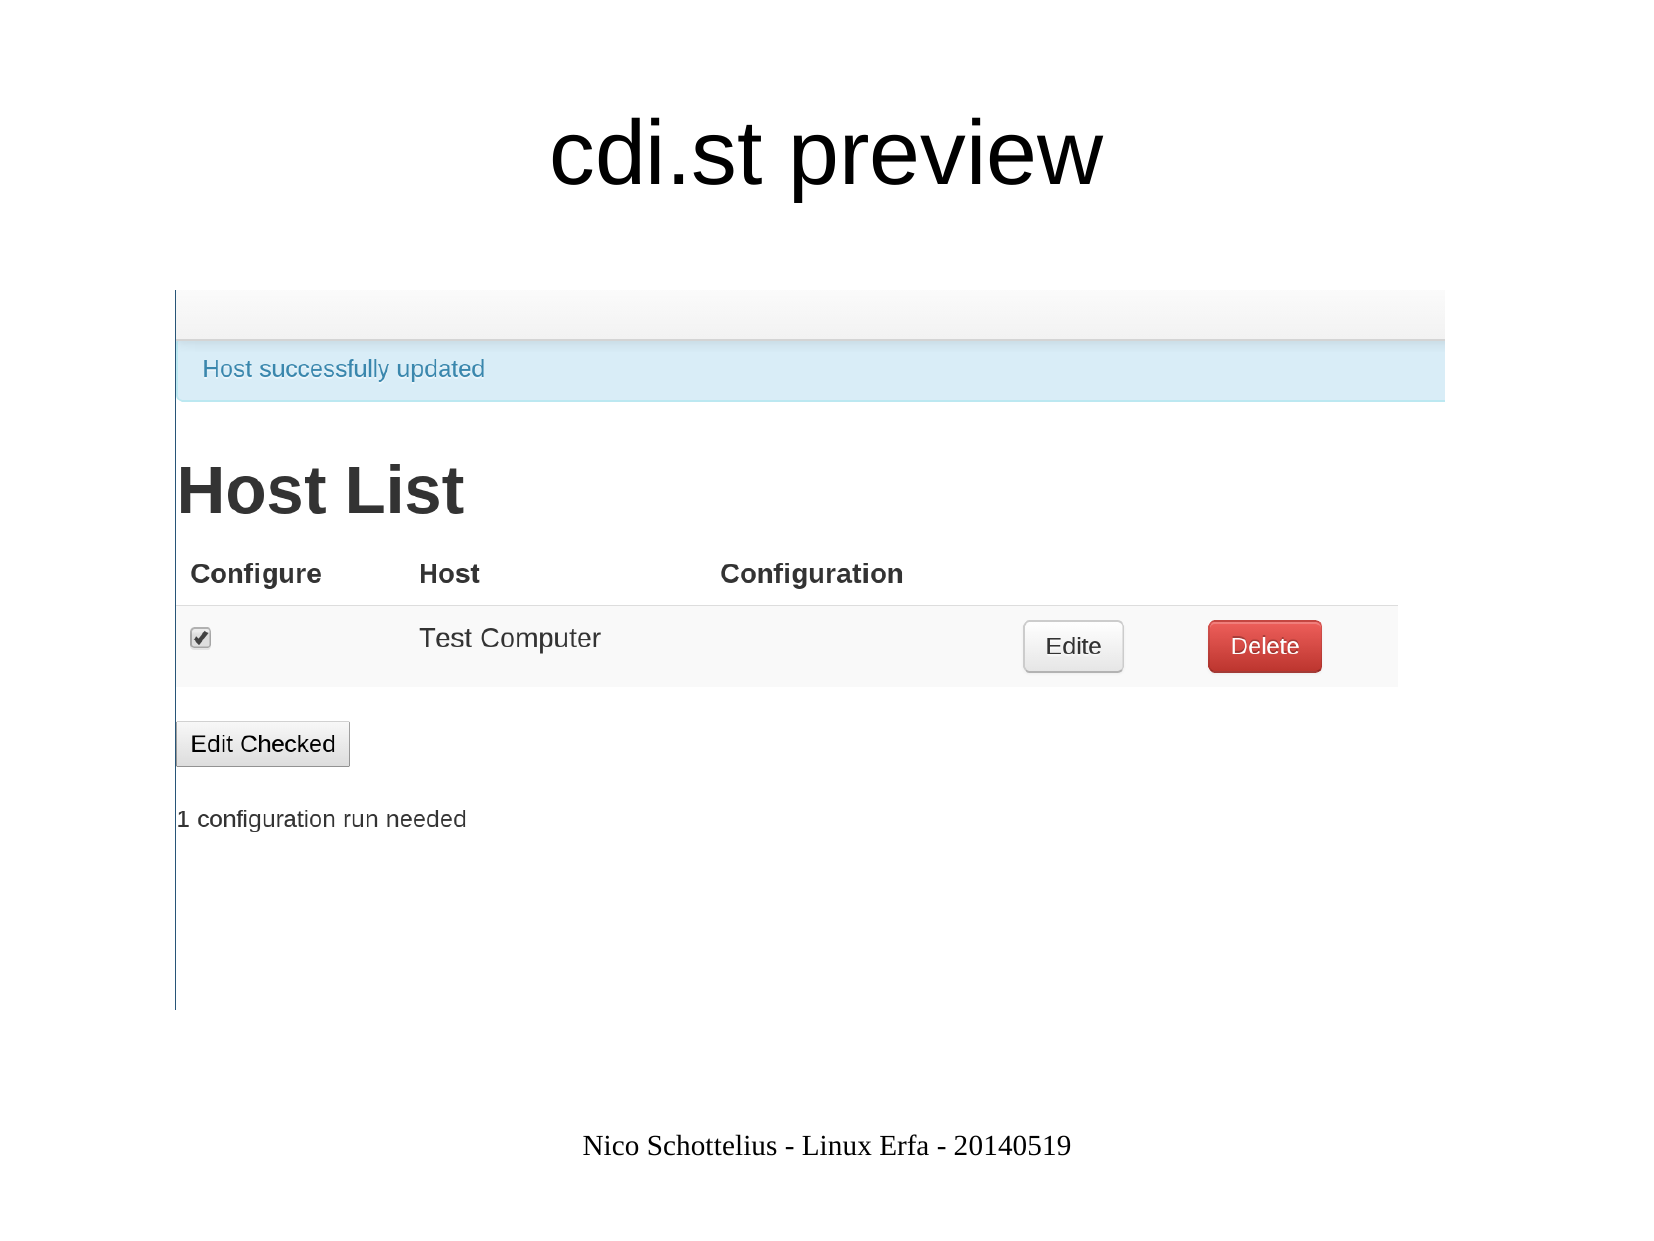

# cdi.st preview
Nico Schottelius - Linux Erfa - 20140519